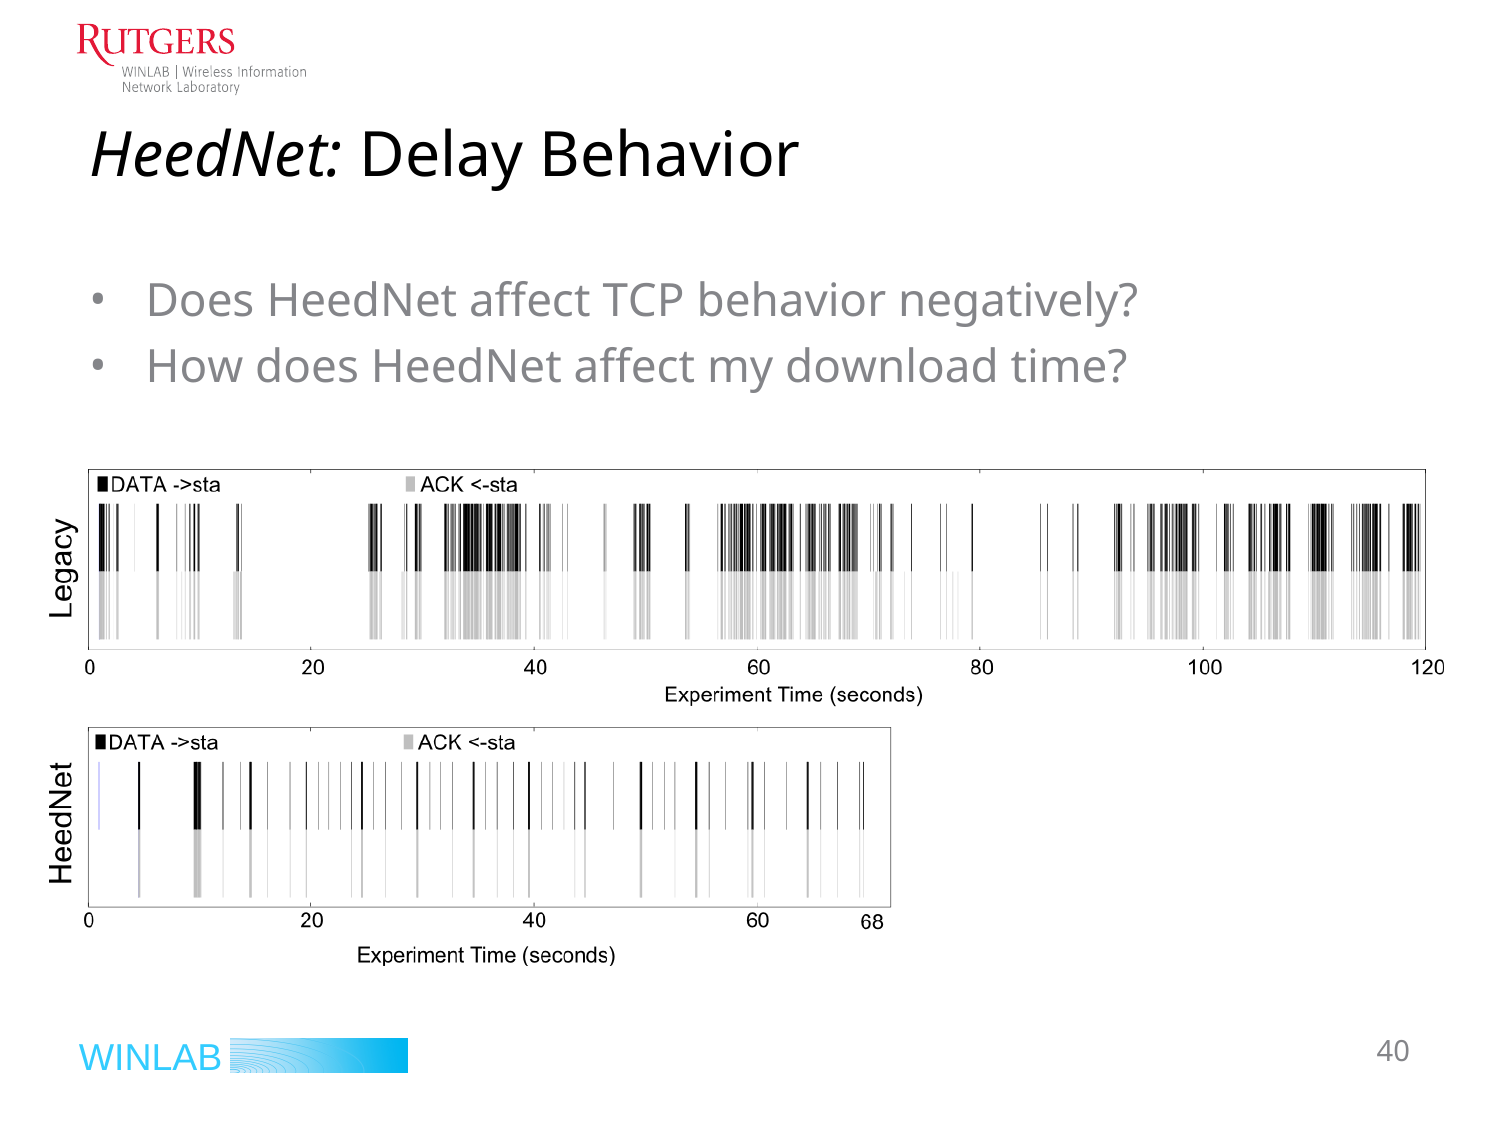

# HeedNet: Delay Behavior
Does HeedNet affect TCP behavior negatively?
How does HeedNet affect my download time?
40